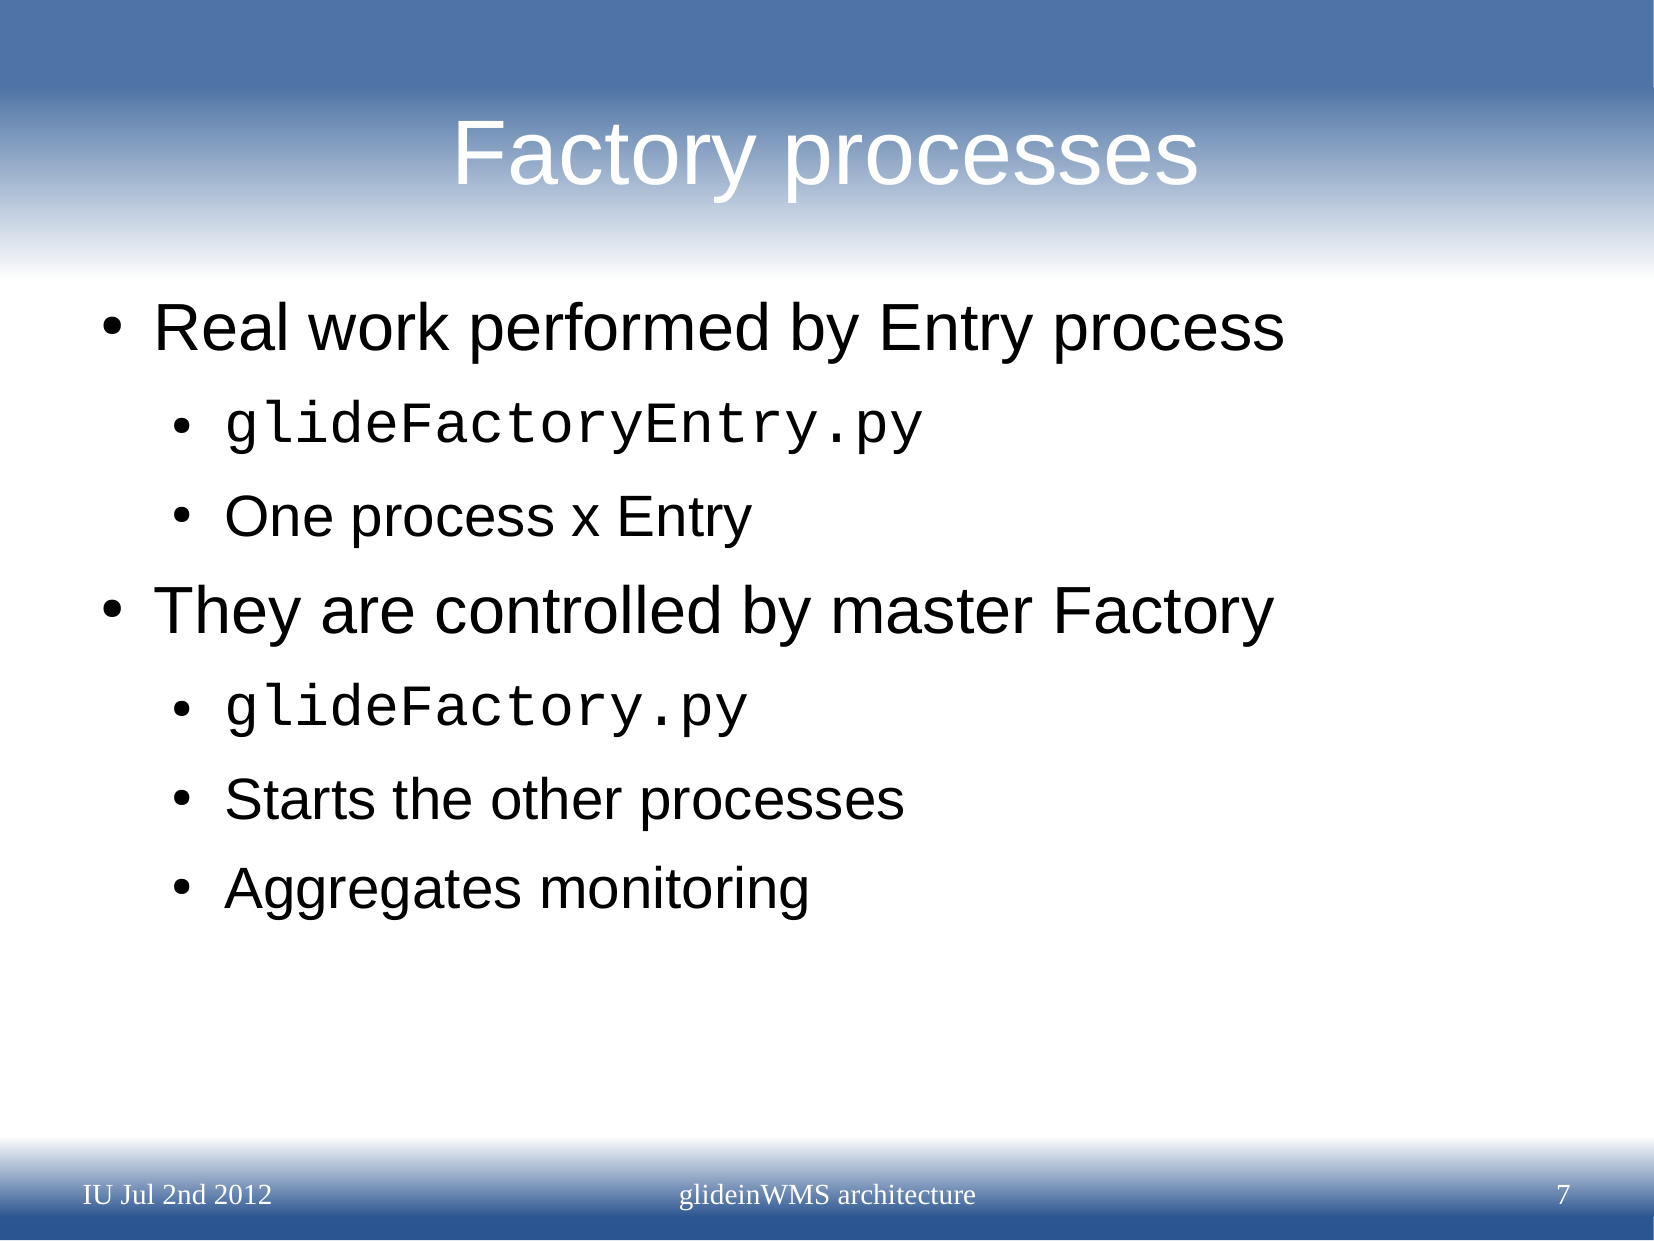

# Factory processes
Real work performed by Entry process
glideFactoryEntry.py
One process x Entry
They are controlled by master Factory
glideFactory.py
Starts the other processes
Aggregates monitoring
IU Jul 2nd 2012
glideinWMS architecture
7